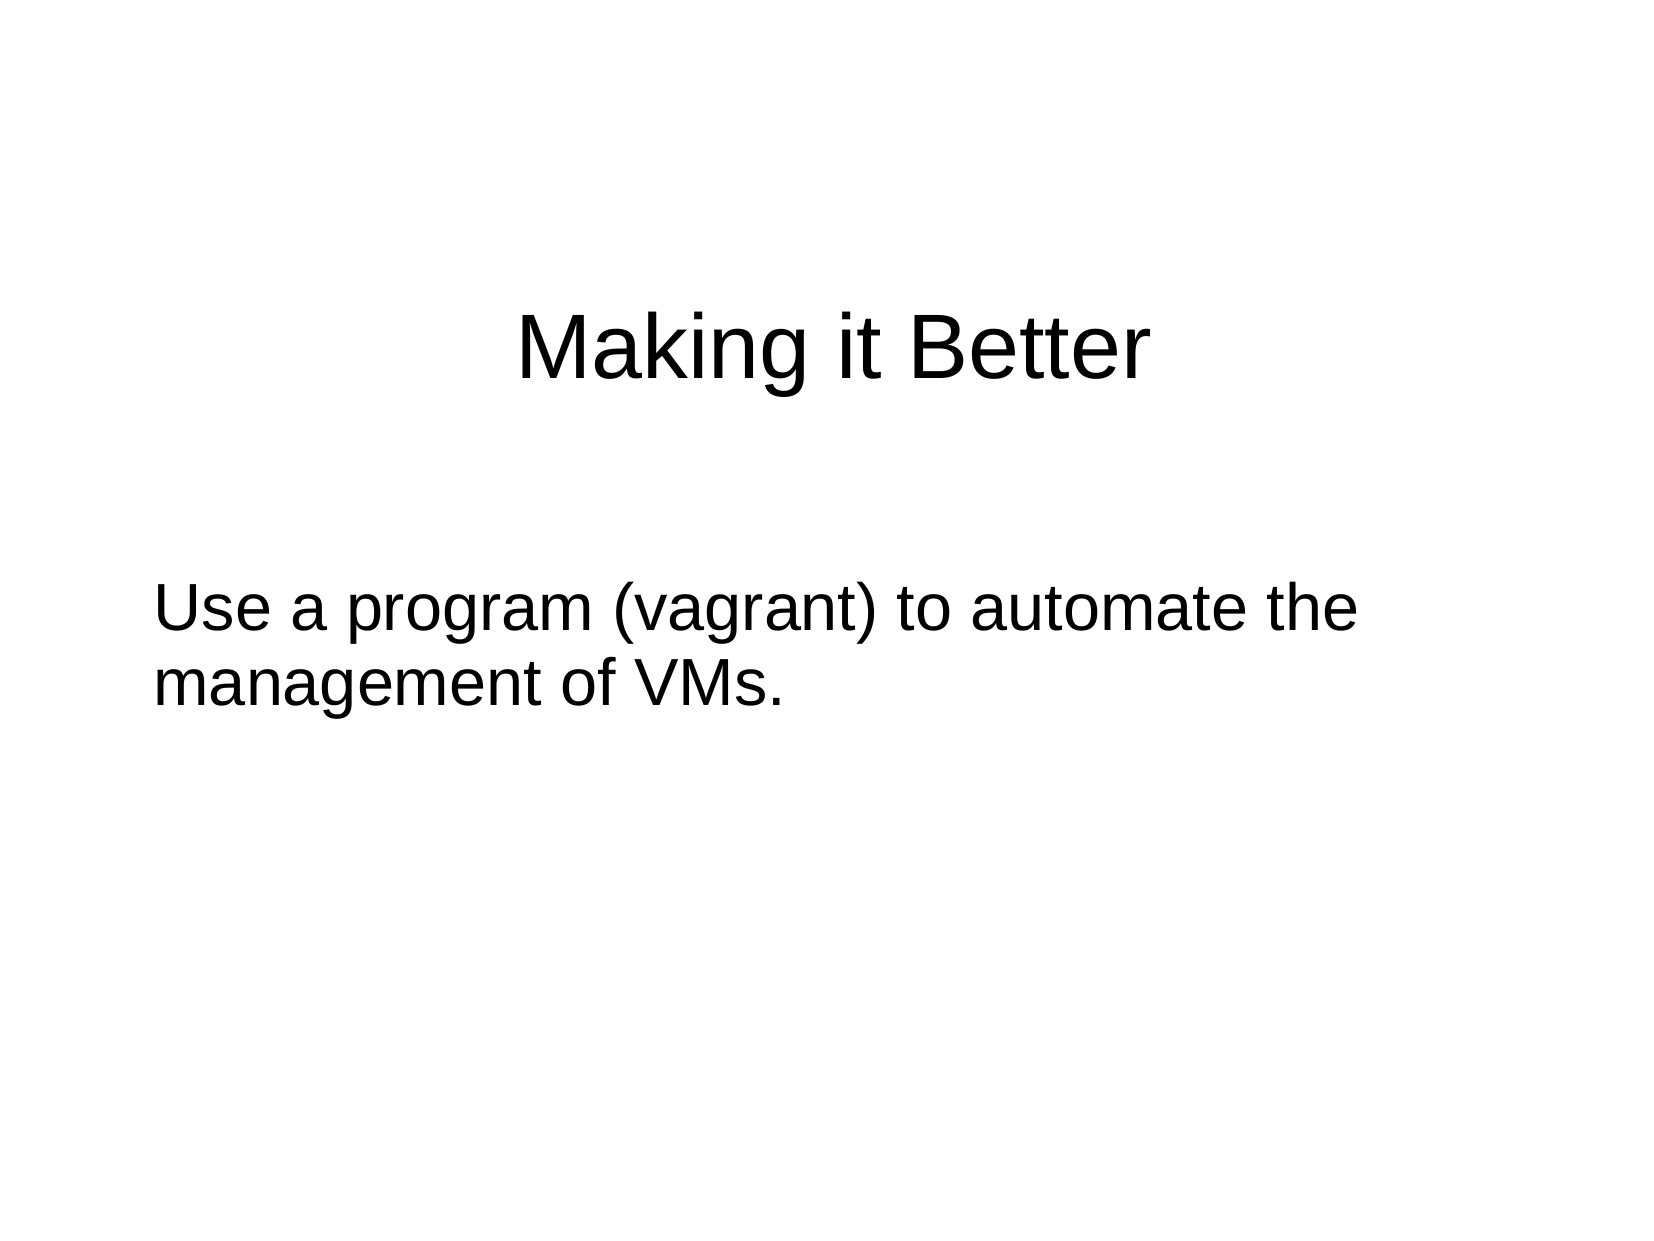

# Making it Better
Use a program (vagrant) to automate the management of VMs.